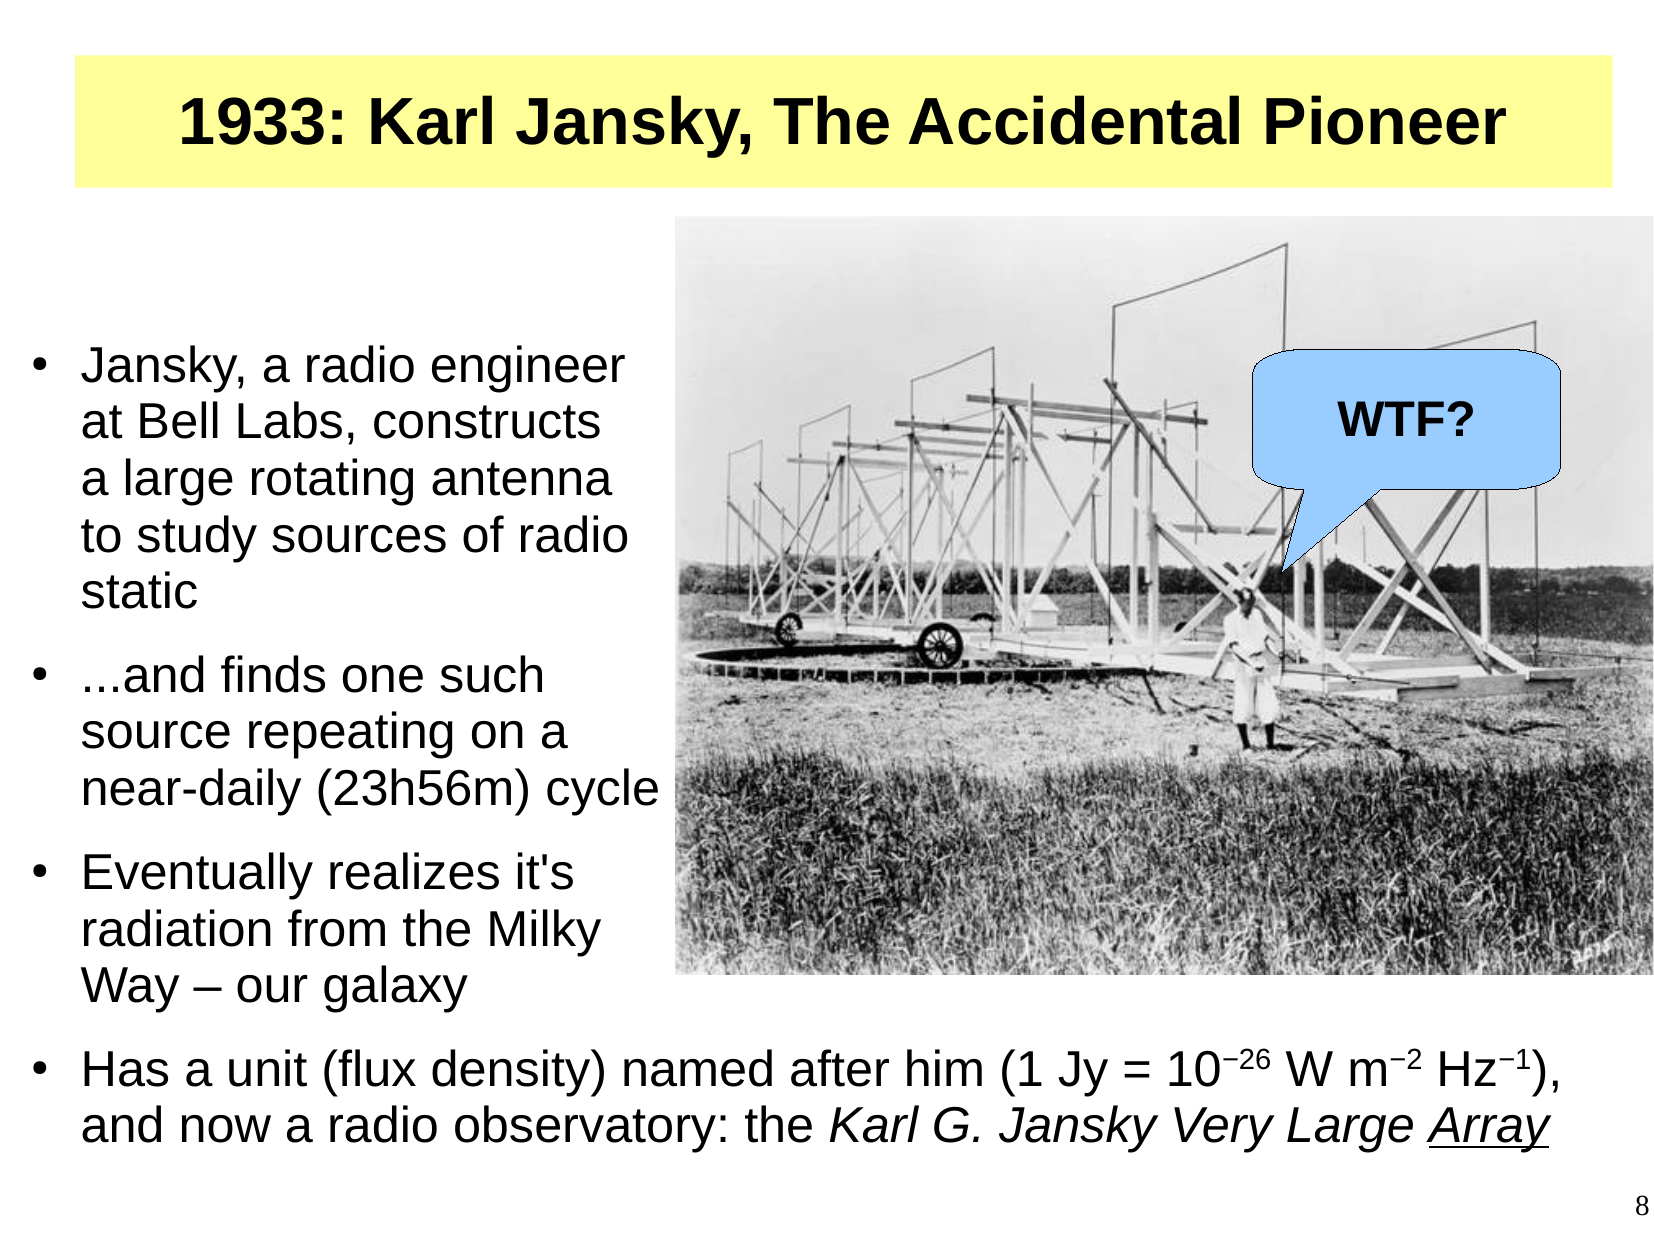

1933: Karl Jansky, The Accidental Pioneer
# Jansky, a radio engineer at Bell Labs, constructs a large rotating antenna to study sources of radio static
...and finds one such
source repeating on a
near-daily (23h56m) cycle
Eventually realizes it's
radiation from the Milky
Way – our galaxy
Has a unit (flux density) named after him (1 Jy = 10−26 W m−2 Hz−1),
and now a radio observatory: the Karl G. Jansky Very Large Array
WTF?
8